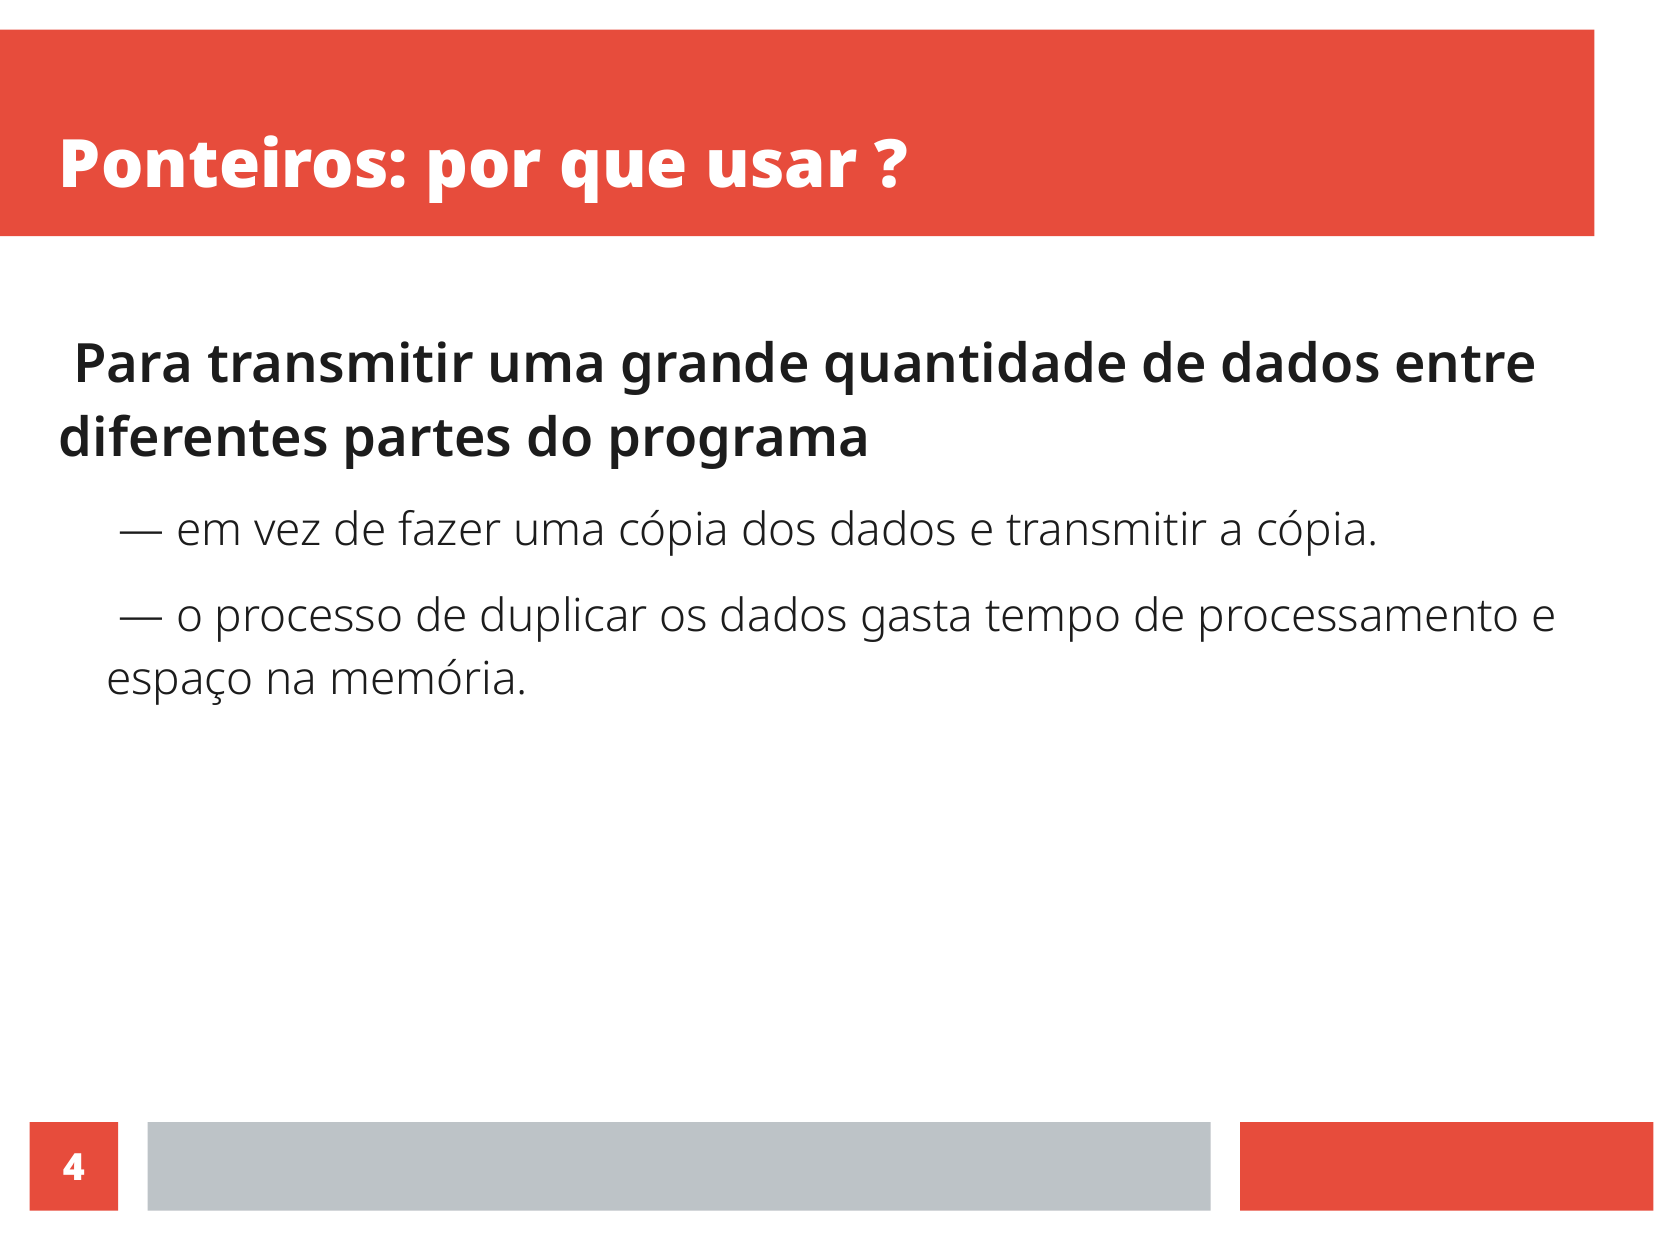

# Ponteiros: por que usar ?
 Para transmitir uma grande quantidade de dados entre diferentes partes do programa
 — em vez de fazer uma cópia dos dados e transmitir a cópia.
 — o processo de duplicar os dados gasta tempo de processamento e espaço na memória.
4